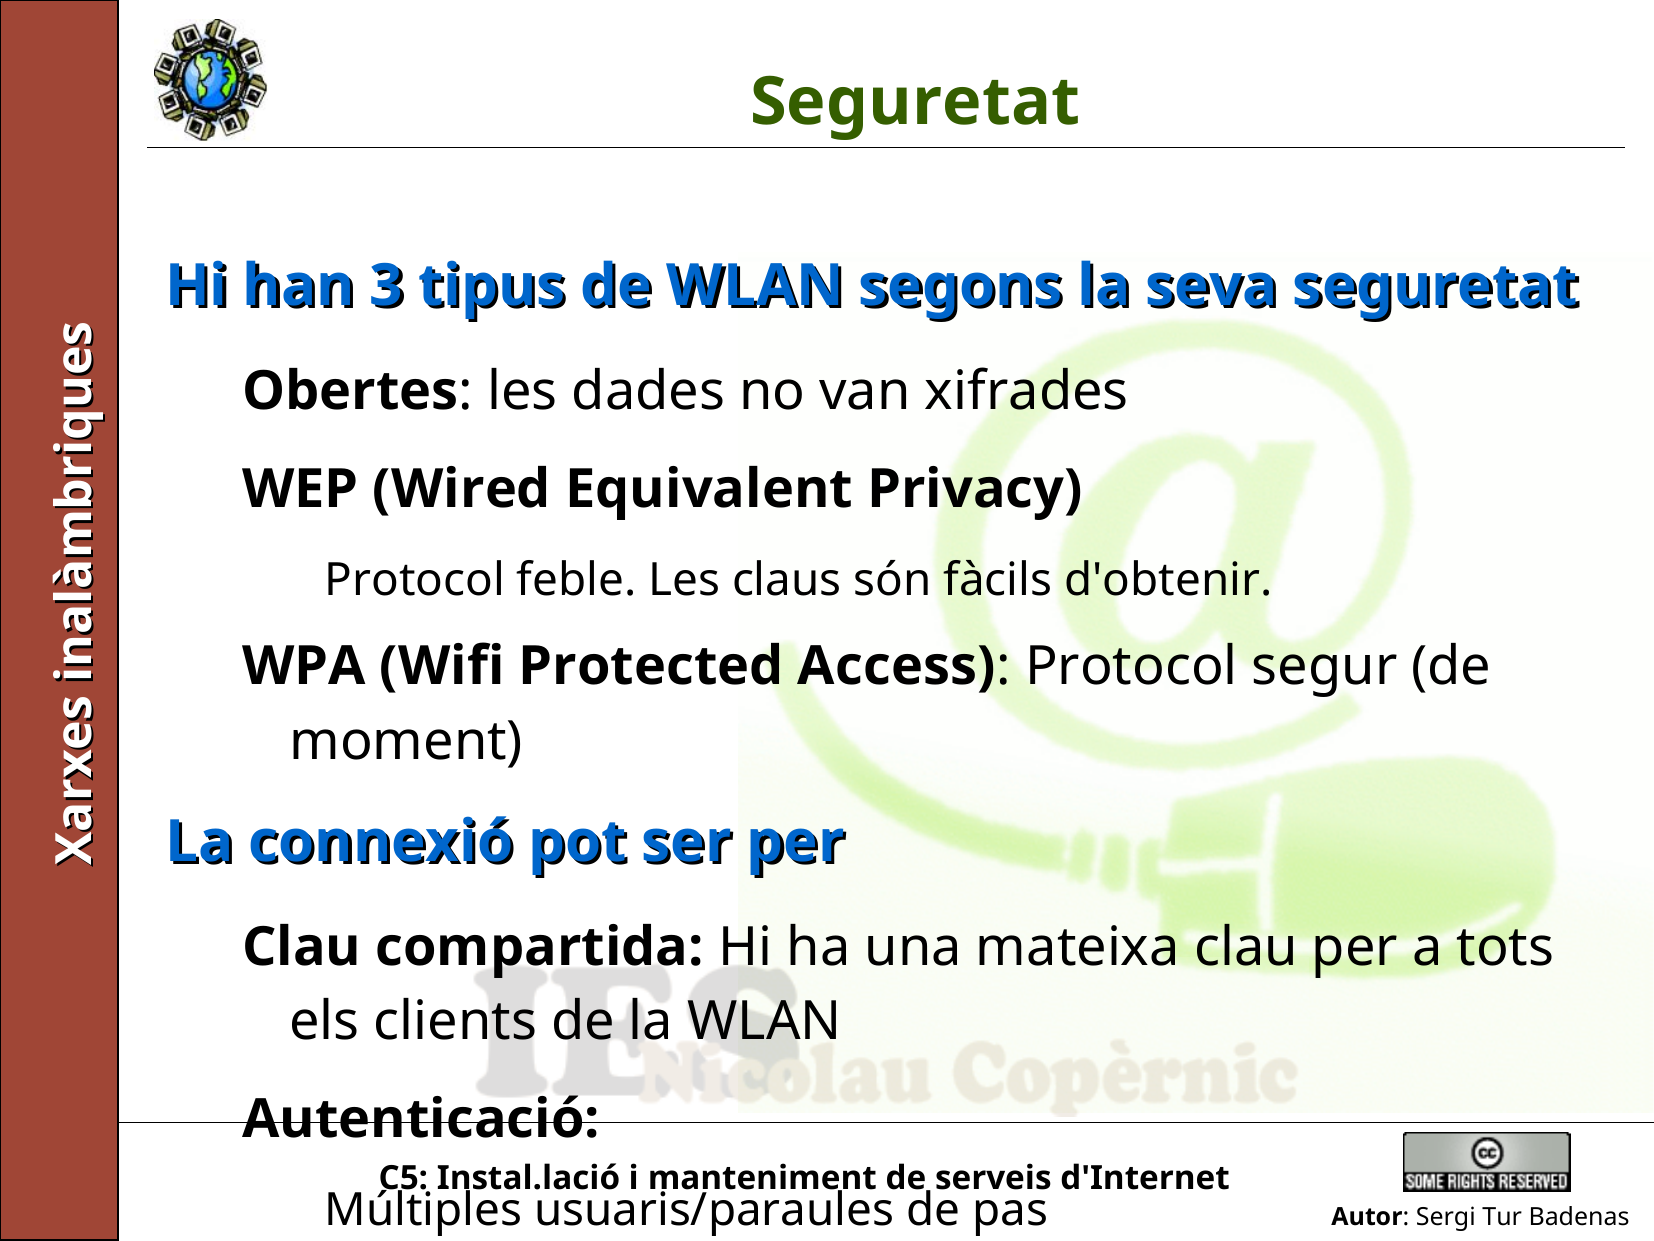

# Seguretat
Hi han 3 tipus de WLAN segons la seva seguretat
Obertes: les dades no van xifrades
WEP (Wired Equivalent Privacy)
Protocol feble. Les claus són fàcils d'obtenir.
WPA (Wifi Protected Access): Protocol segur (de moment)
La connexió pot ser per
Clau compartida: Hi ha una mateixa clau per a tots els clients de la WLAN
Autenticació:
Múltiples usuaris/paraules de pas
Utilitzant claus públiques (similar al que es feia en SSH)